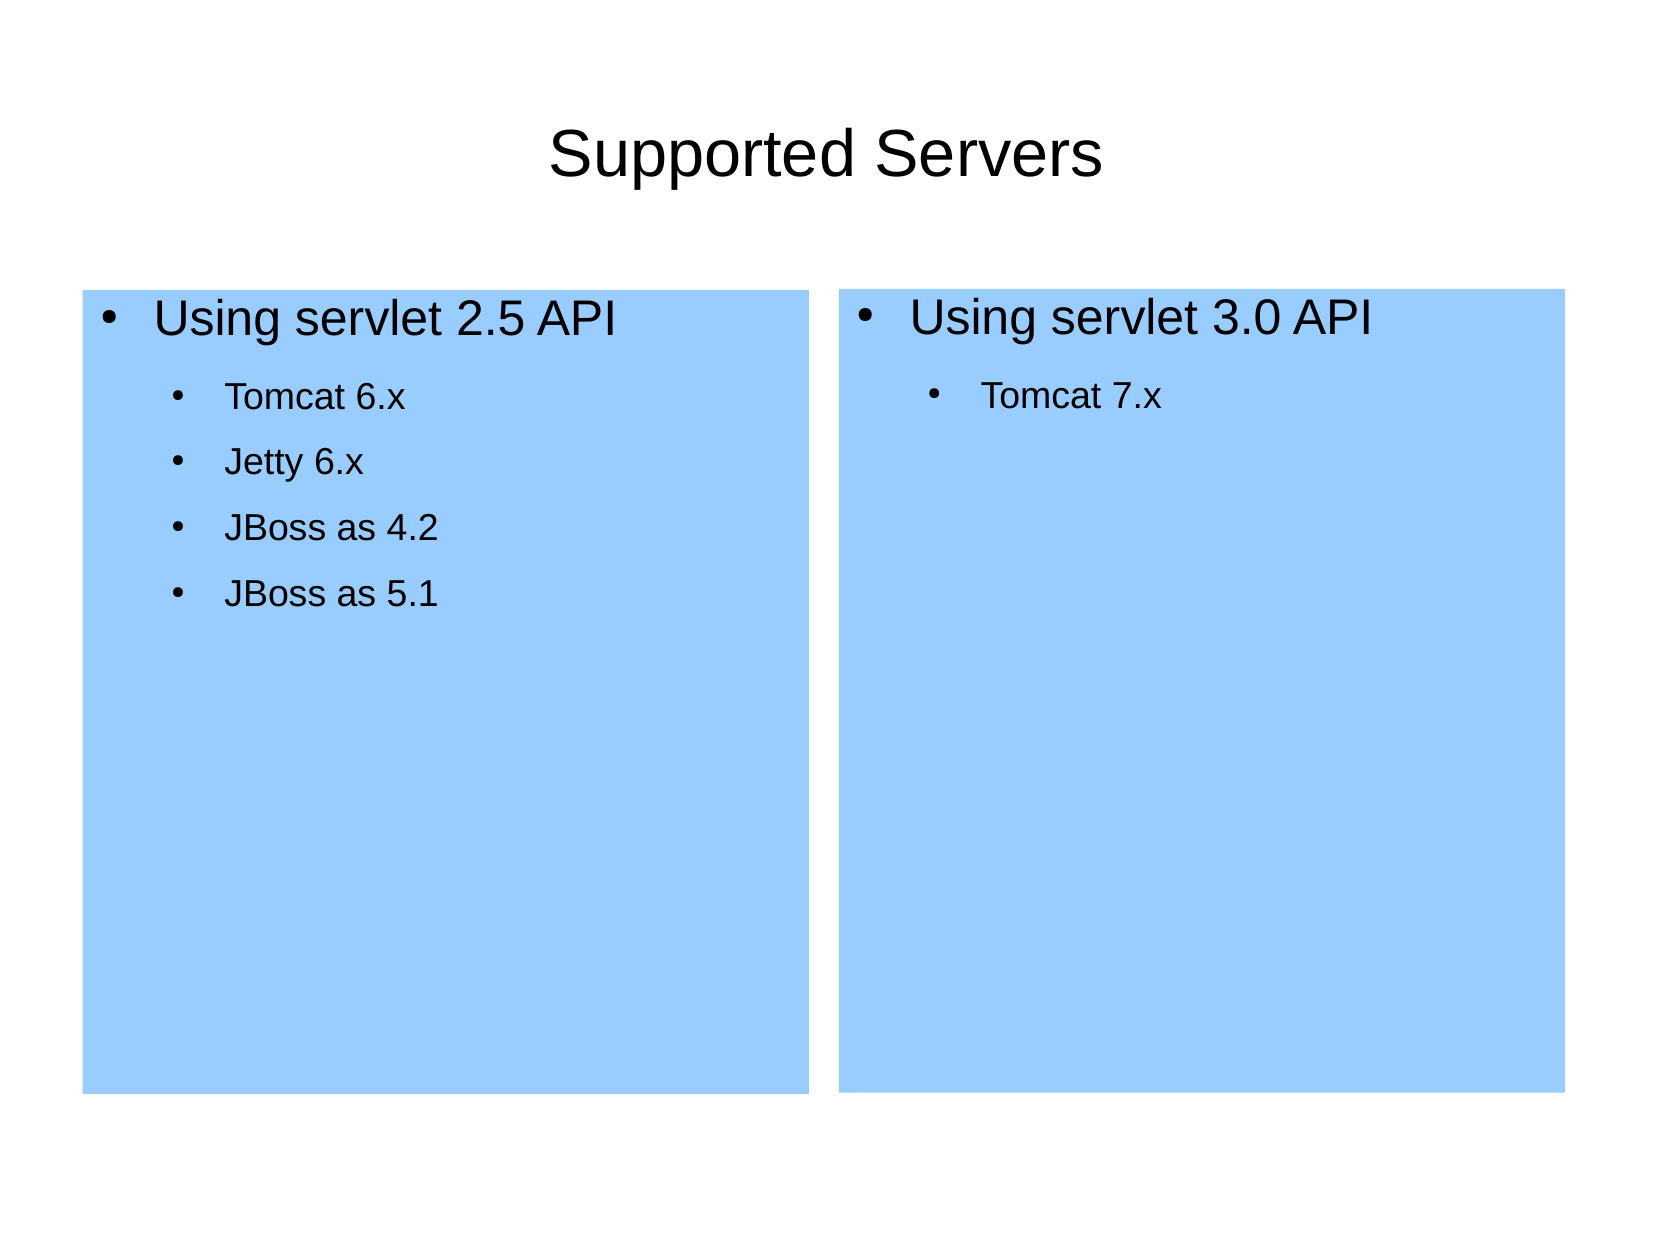

# Supported Servers
Using servlet 3.0 API
Tomcat 7.x
Using servlet 2.5 API
Tomcat 6.x
Jetty 6.x
JBoss as 4.2
JBoss as 5.1